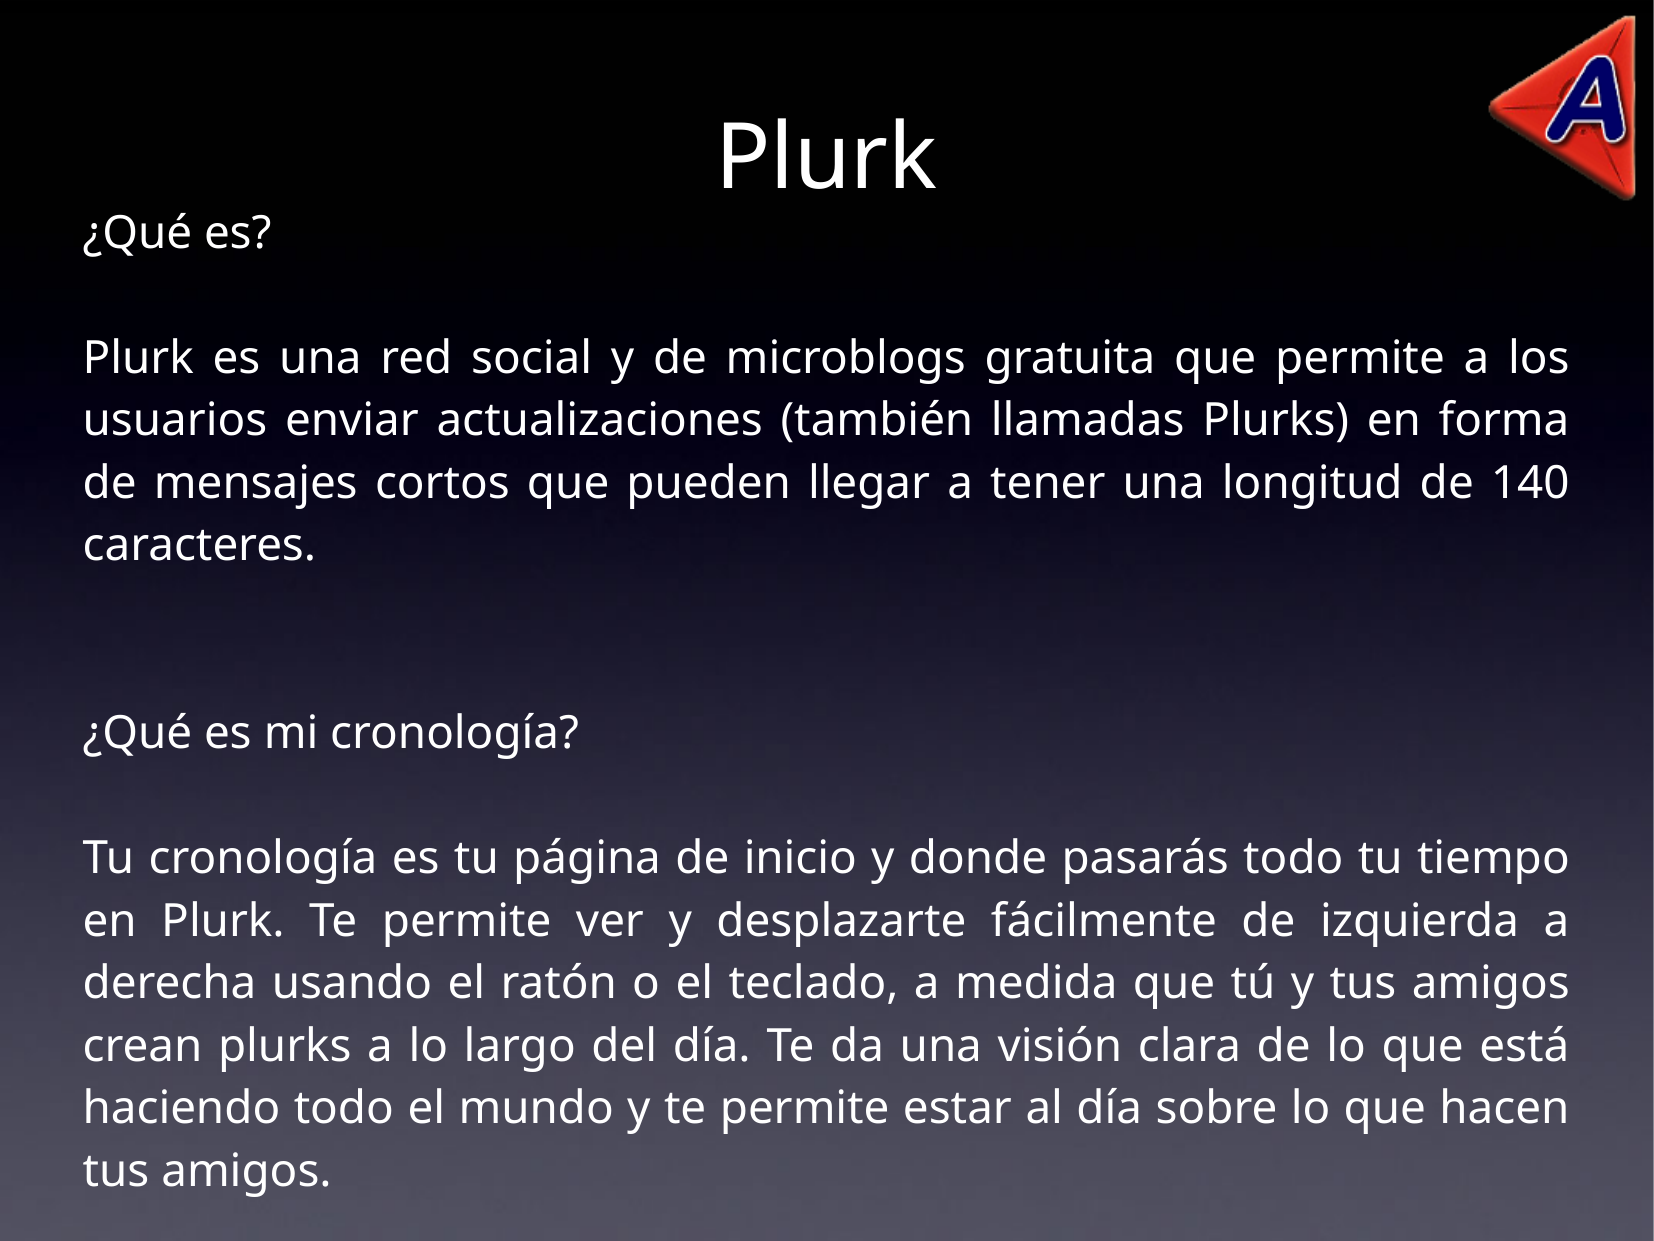

Plurk
# ¿Qué es?
Plurk es una red social y de microblogs gratuita que permite a los usuarios enviar actualizaciones (también llamadas Plurks) en forma de mensajes cortos que pueden llegar a tener una longitud de 140 caracteres.
¿Qué es mi cronología?
Tu cronología es tu página de inicio y donde pasarás todo tu tiempo en Plurk. Te permite ver y desplazarte fácilmente de izquierda a derecha usando el ratón o el teclado, a medida que tú y tus amigos crean plurks a lo largo del día. Te da una visión clara de lo que está haciendo todo el mundo y te permite estar al día sobre lo que hacen tus amigos.